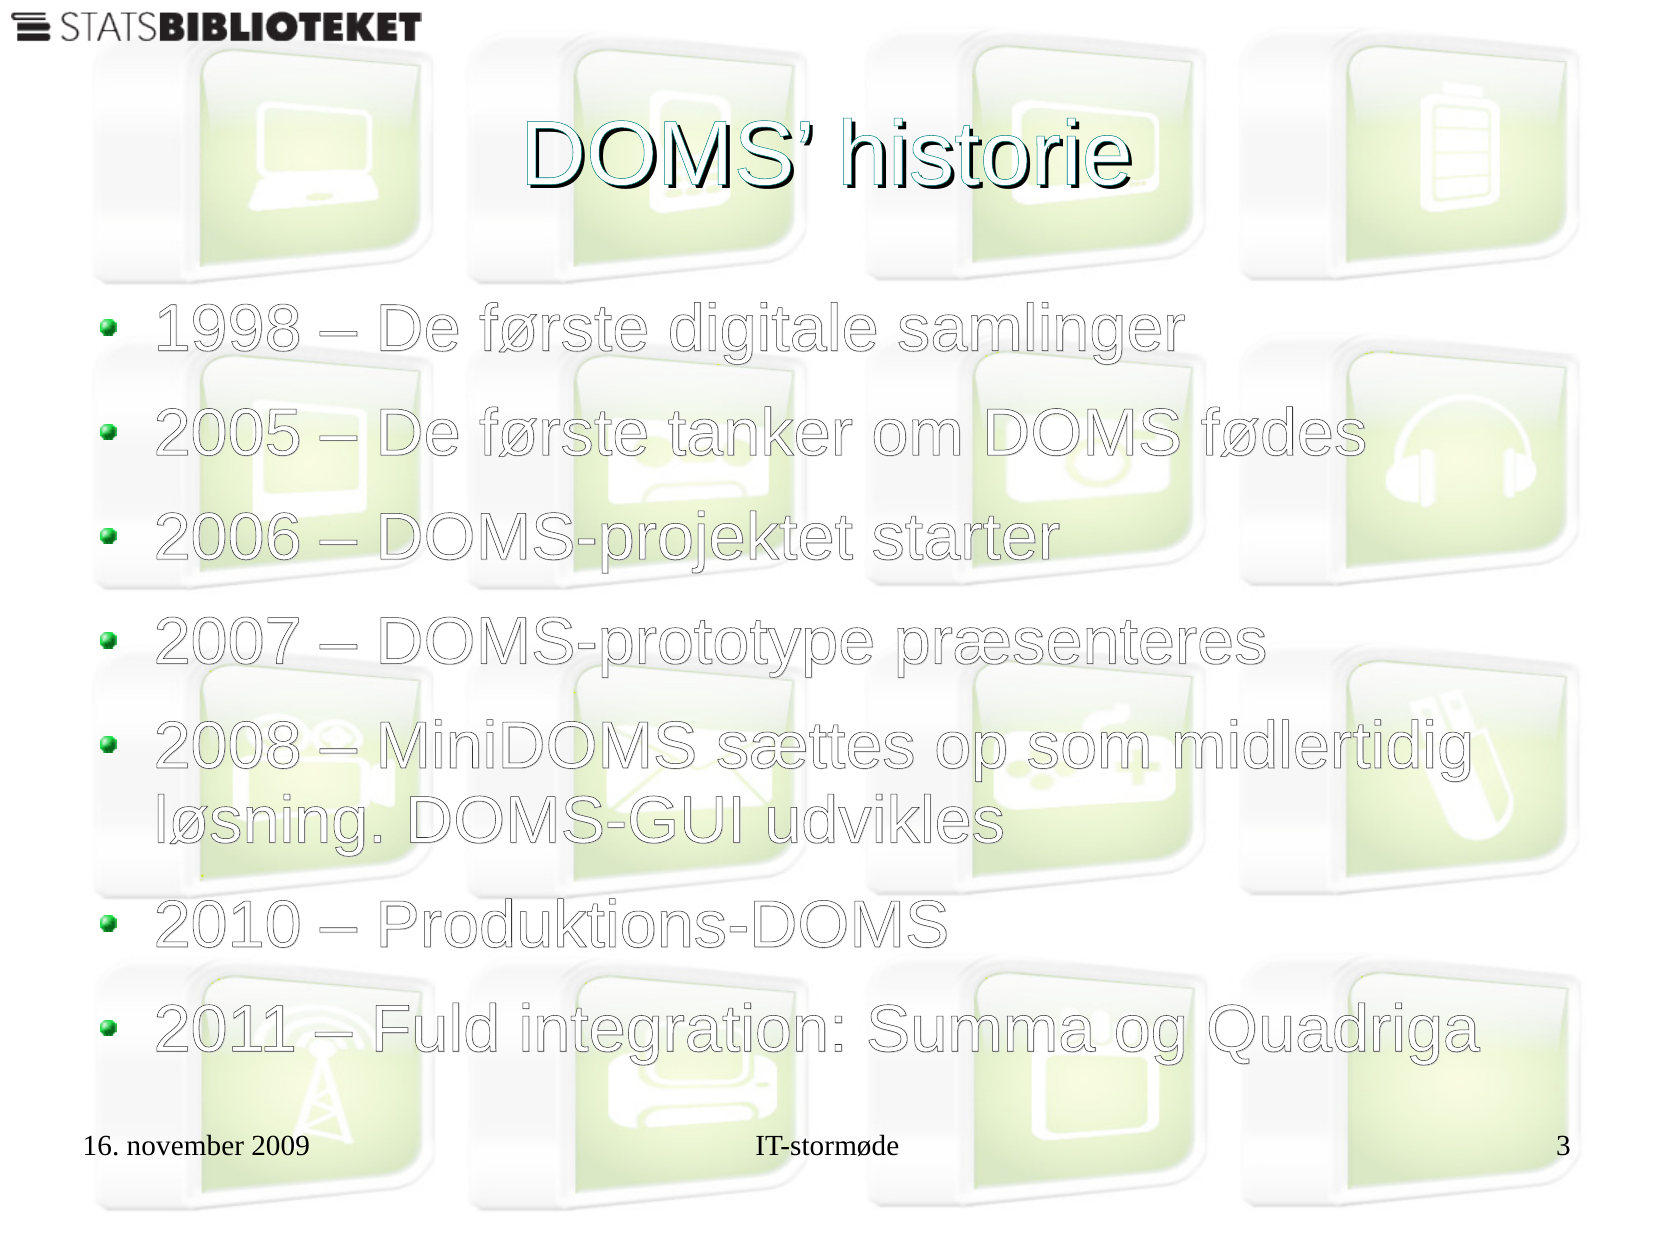

# DOMS’ historie
1998 – De første digitale samlinger
2005 – De første tanker om DOMS fødes
2006 – DOMS-projektet starter
2007 – DOMS-prototype præsenteres
2008 – MiniDOMS sættes op som midlertidig løsning. DOMS-GUI udvikles
2010 – Produktions-DOMS
2011 – Fuld integration: Summa og Quadriga
16. november 2009
IT-stormøde
3